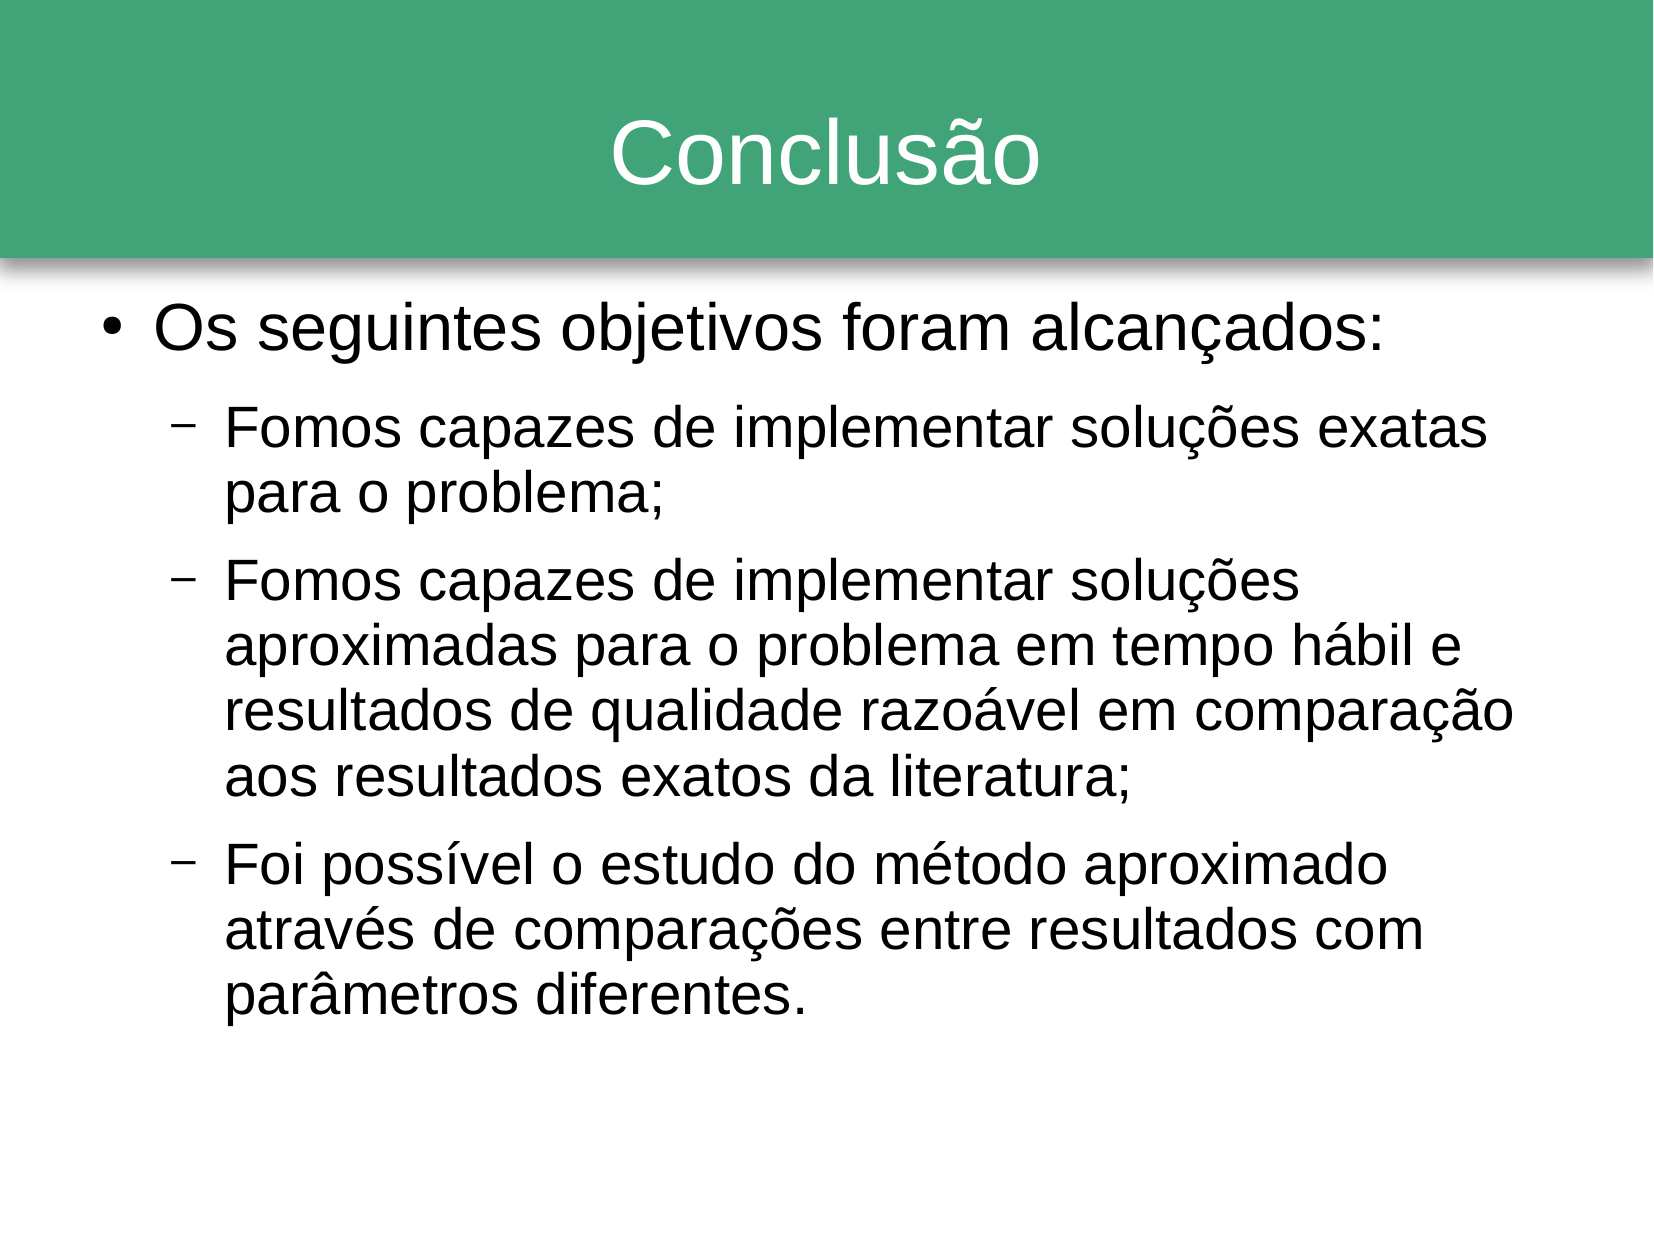

# Conclusão
Os seguintes objetivos foram alcançados:
Fomos capazes de implementar soluções exatas para o problema;
Fomos capazes de implementar soluções aproximadas para o problema em tempo hábil e resultados de qualidade razoável em comparação aos resultados exatos da literatura;
Foi possível o estudo do método aproximado através de comparações entre resultados com parâmetros diferentes.